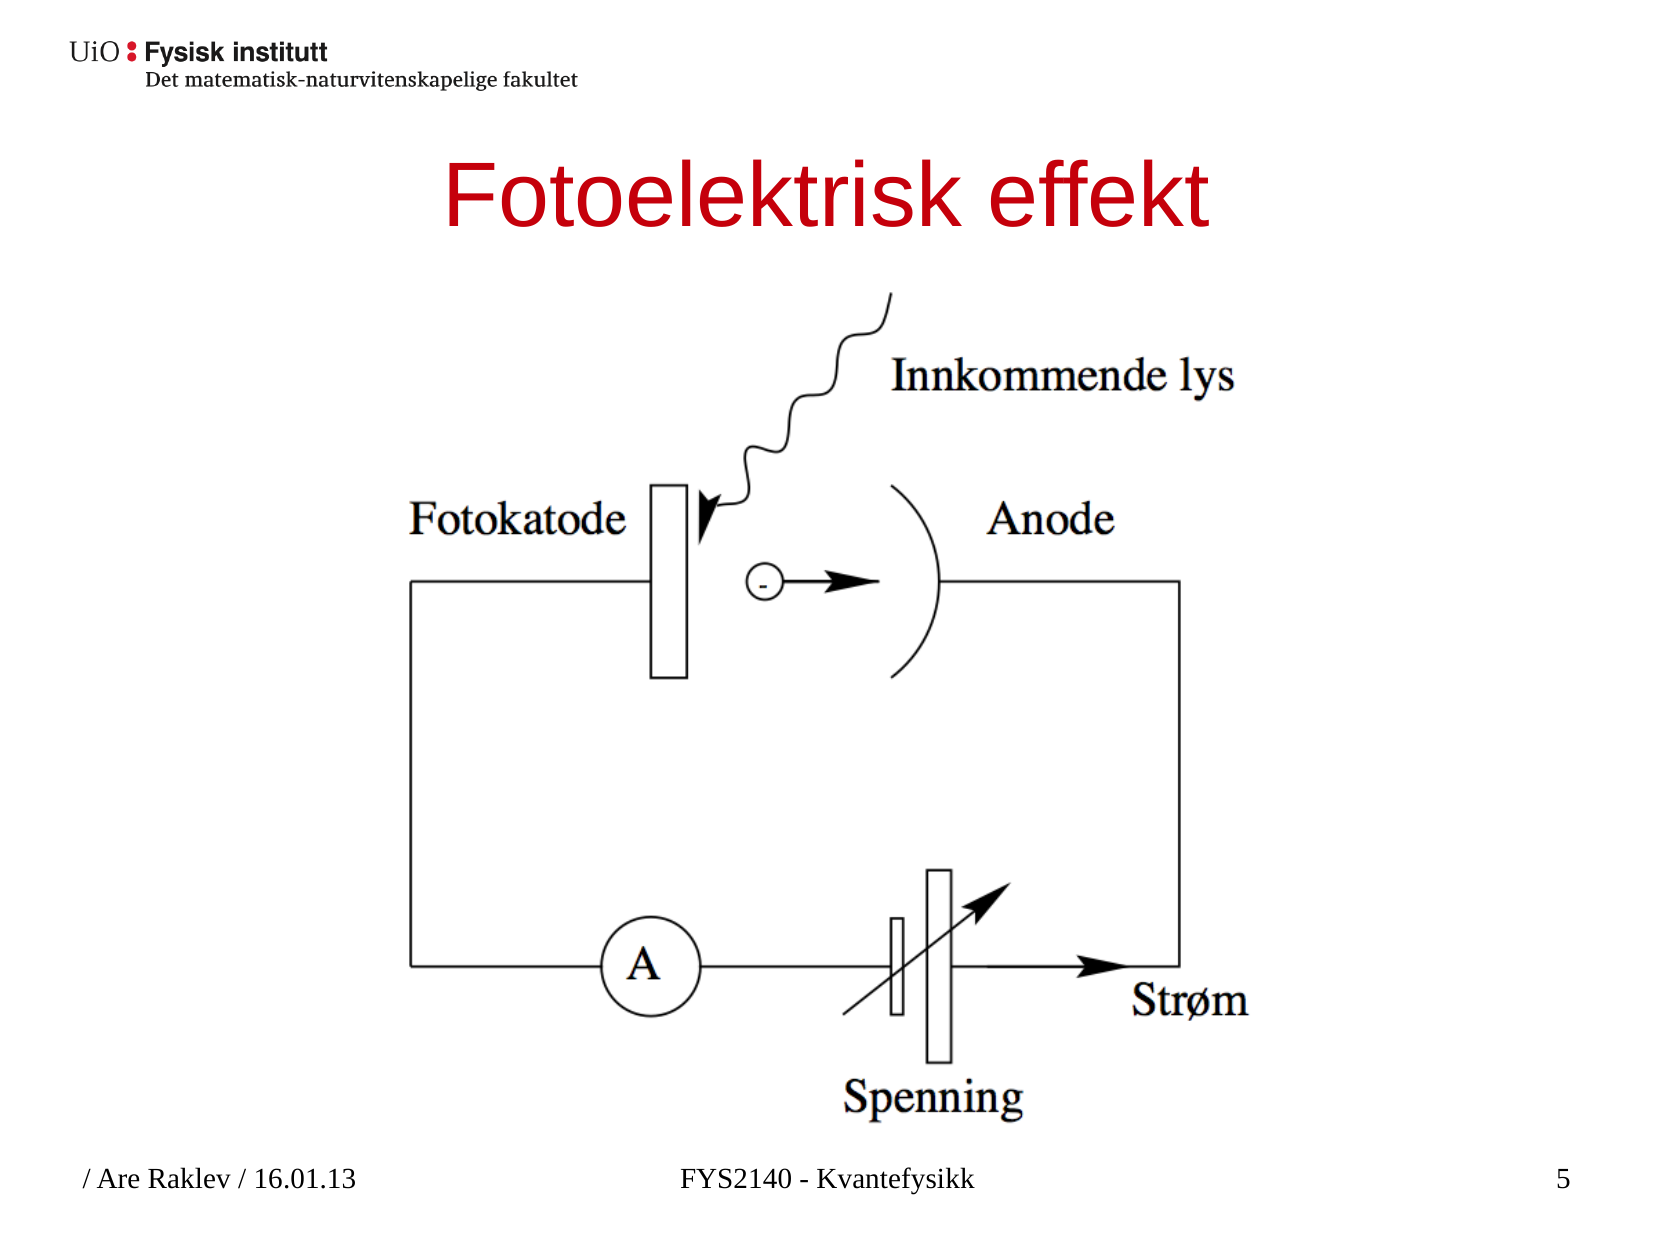

# Fotoelektrisk effekt
/ Are Raklev / 16.01.13
FYS2140 - Kvantefysikk
5